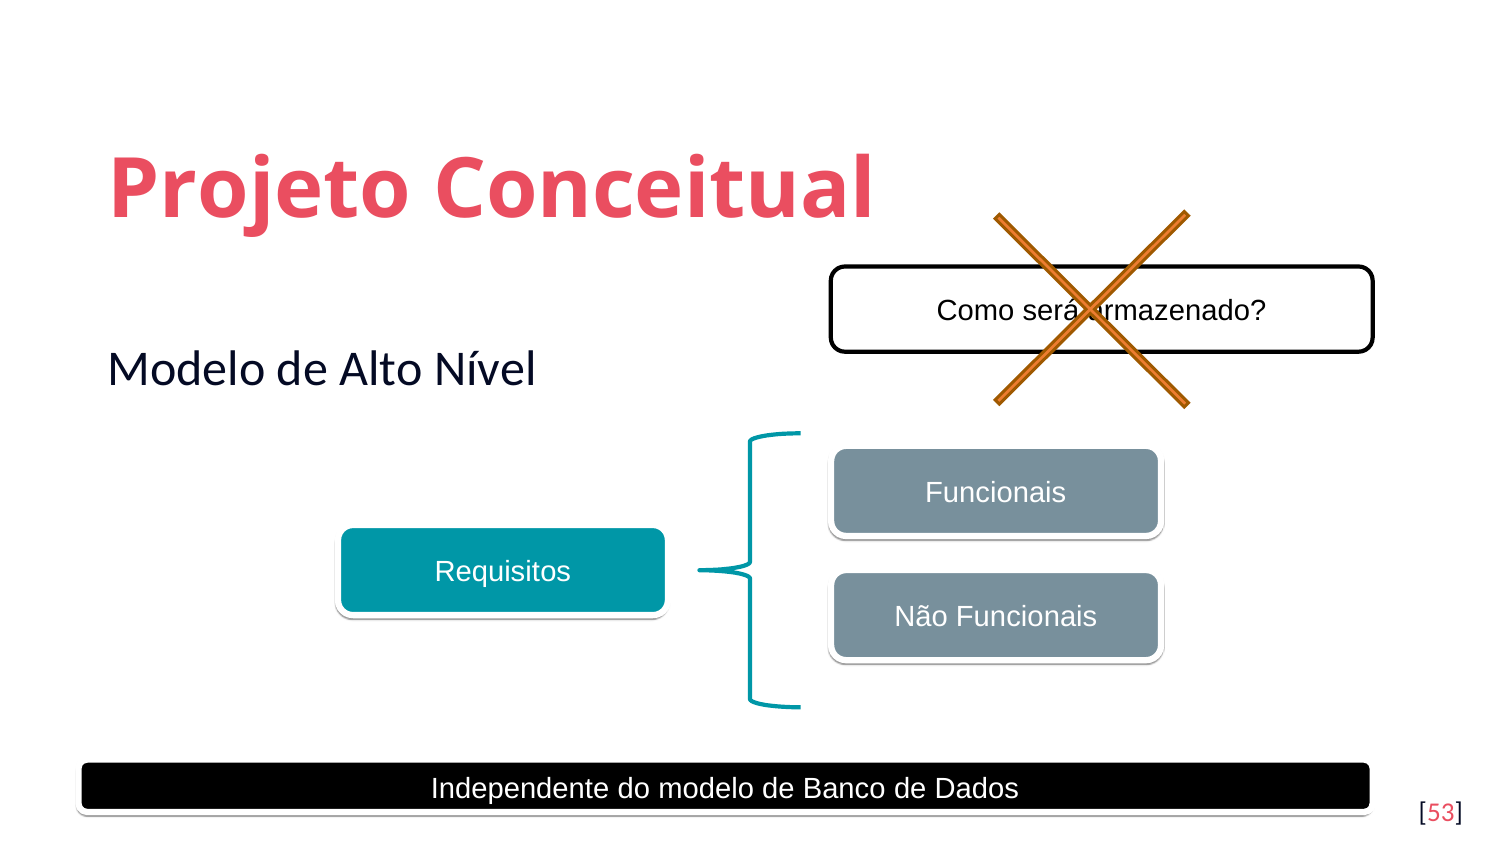

Projeto Conceitual
Modelo de Alto Nível
Como será armazenado?
Funcionais
Requisitos
Não Funcionais
Independente do modelo de Banco de Dados